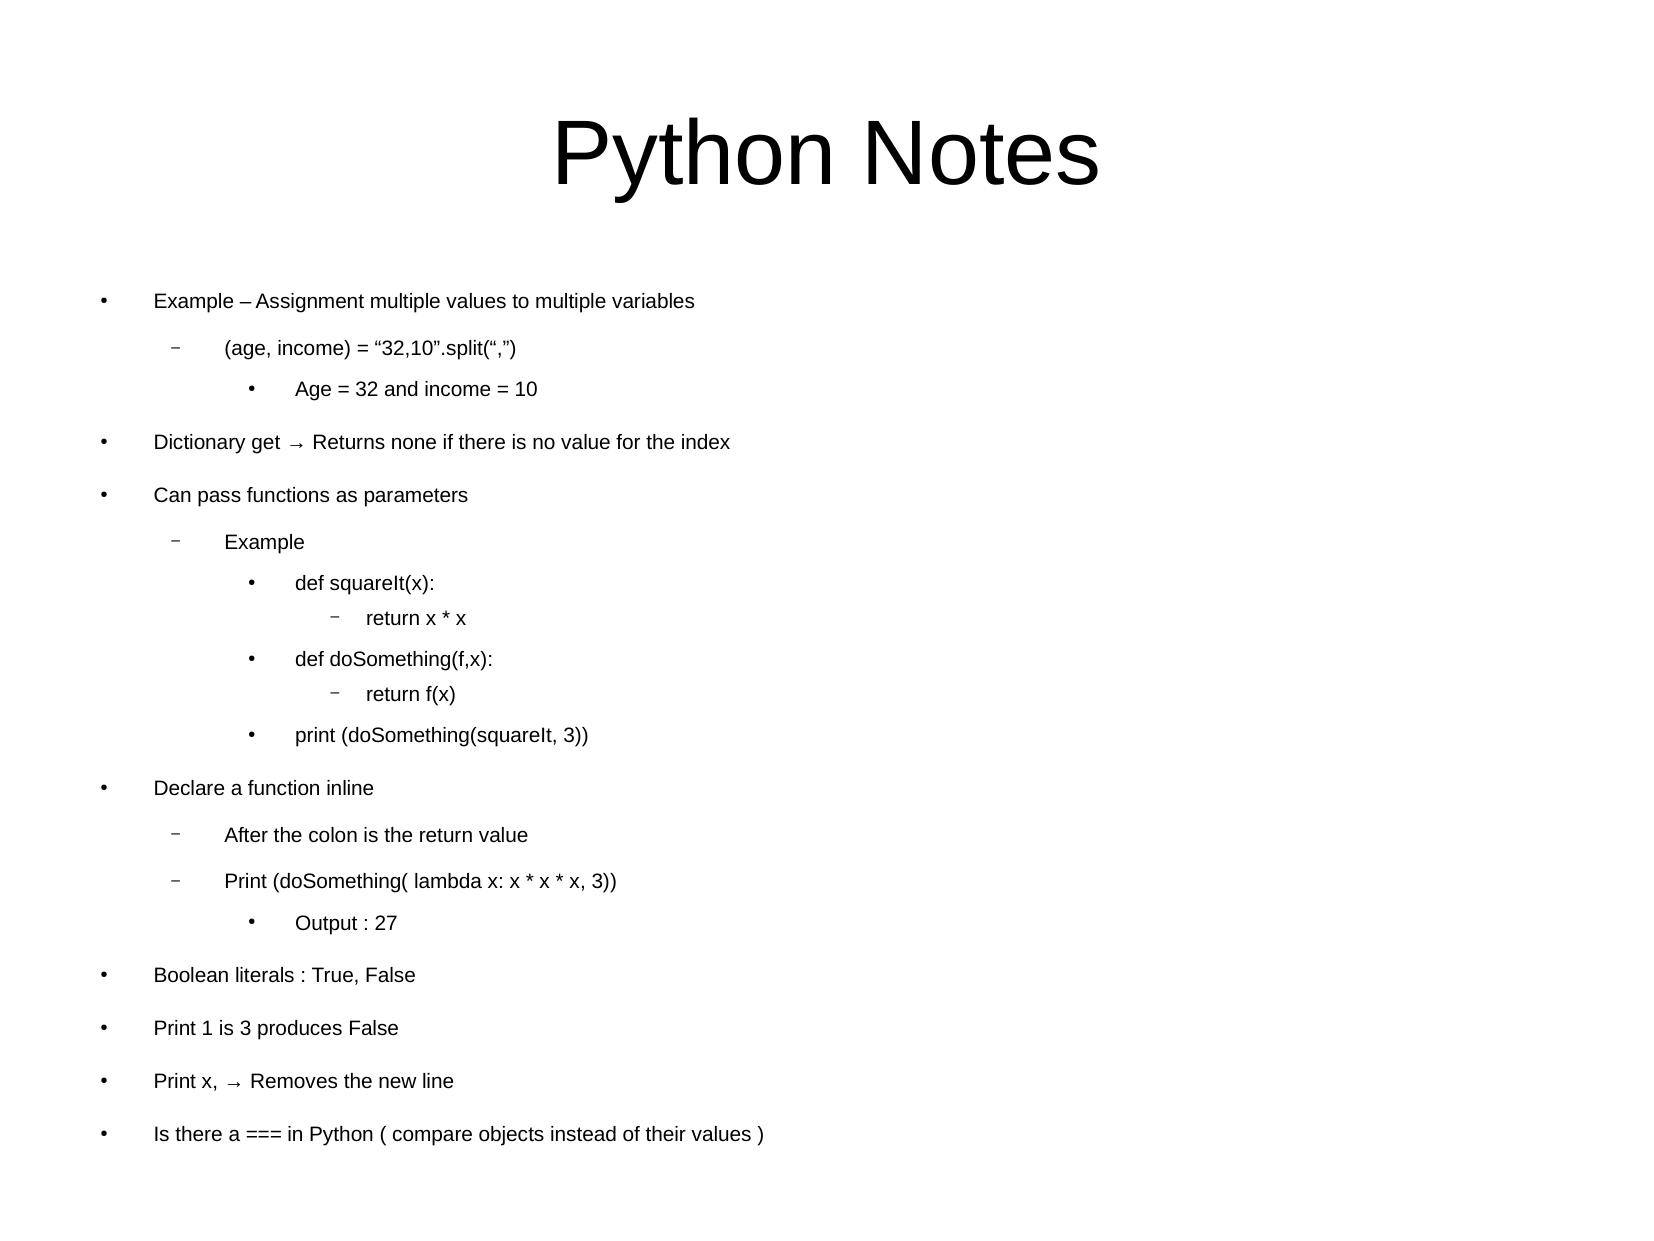

# Python Notes
Example – Assignment multiple values to multiple variables
(age, income) = “32,10”.split(“,”)
Age = 32 and income = 10
Dictionary get → Returns none if there is no value for the index
Can pass functions as parameters
Example
def squareIt(x):
return x * x
def doSomething(f,x):
return f(x)
print (doSomething(squareIt, 3))
Declare a function inline
After the colon is the return value
Print (doSomething( lambda x: x * x * x, 3))
Output : 27
Boolean literals : True, False
Print 1 is 3 produces False
Print x, → Removes the new line
Is there a === in Python ( compare objects instead of their values )